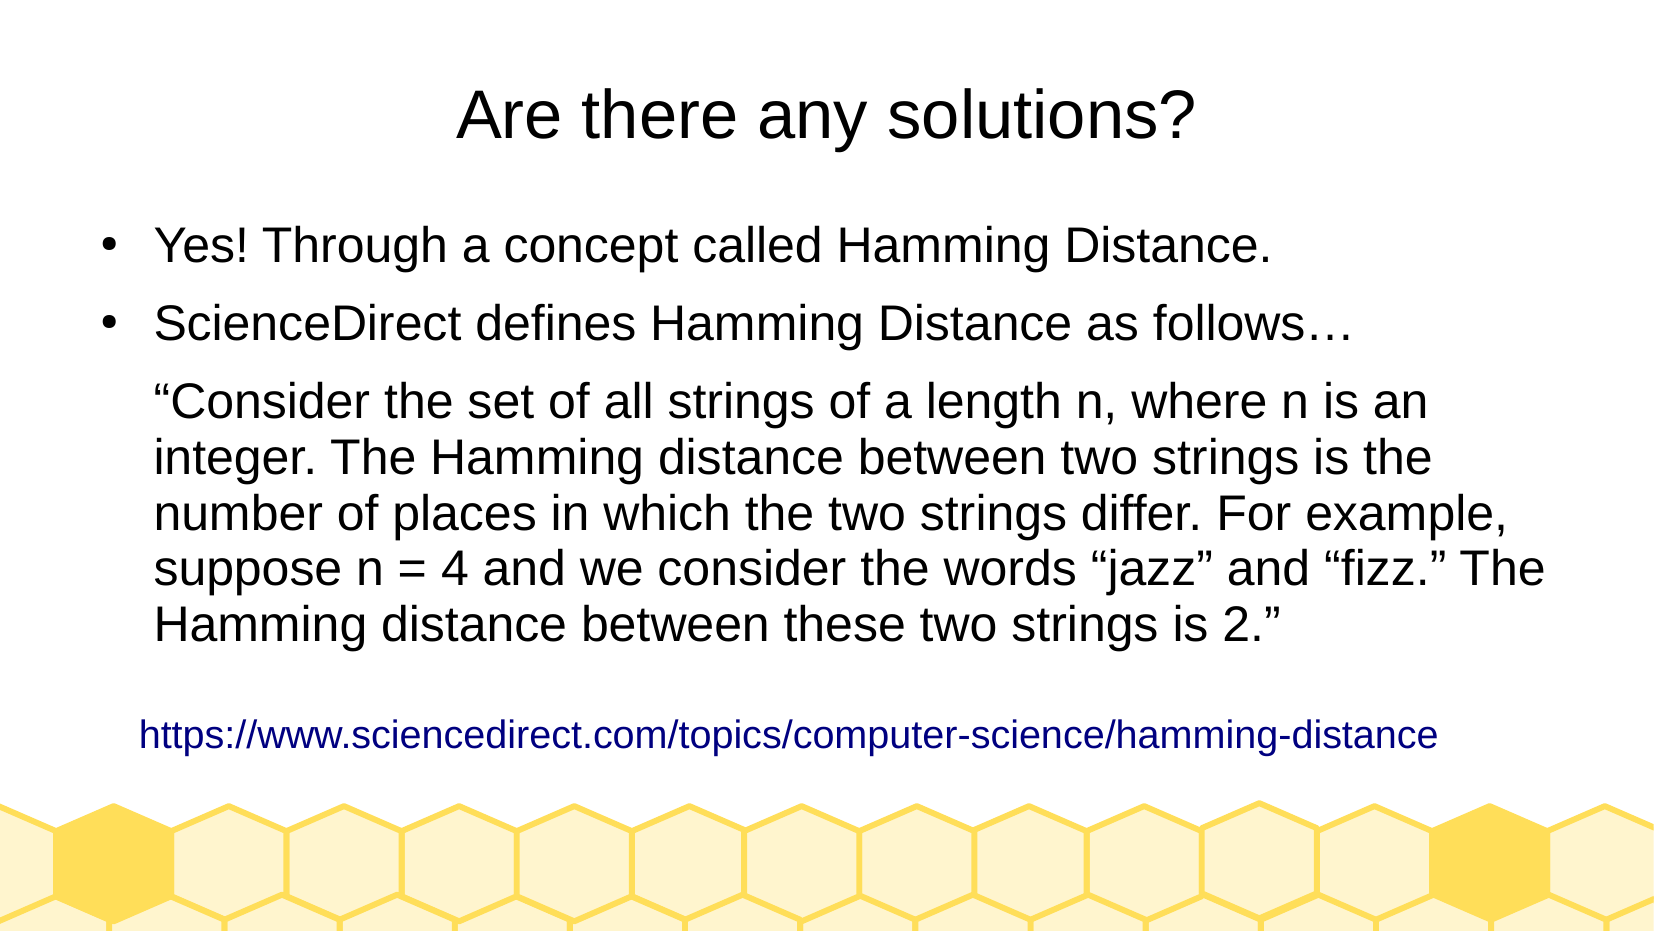

# Are there any solutions?
Yes! Through a concept called Hamming Distance.
ScienceDirect defines Hamming Distance as follows…
“Consider the set of all strings of a length n, where n is an integer. The Hamming distance between two strings is the number of places in which the two strings differ. For example, suppose n = 4 and we consider the words “jazz” and “fizz.” The Hamming distance between these two strings is 2.”
https://www.sciencedirect.com/topics/computer-science/hamming-distance